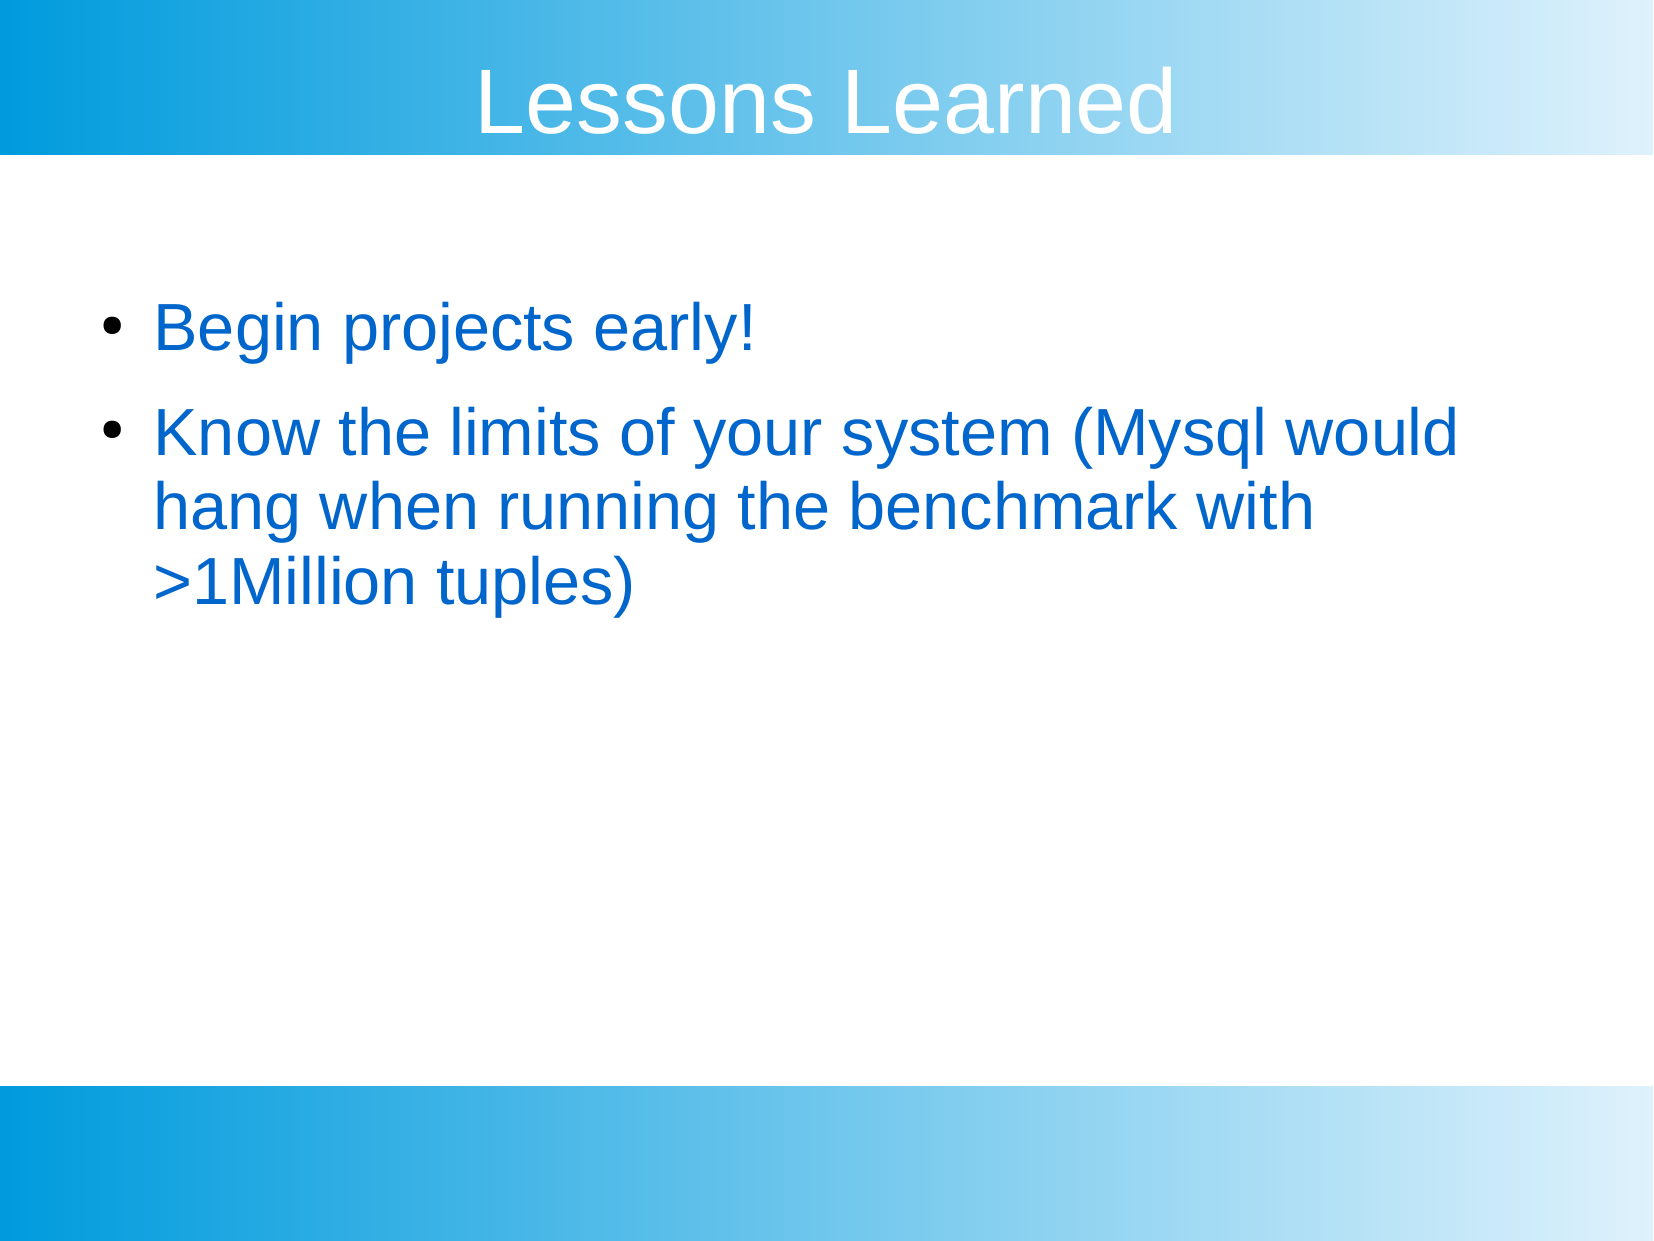

# Lessons Learned
Begin projects early!
Know the limits of your system (Mysql would hang when running the benchmark with >1Million tuples)